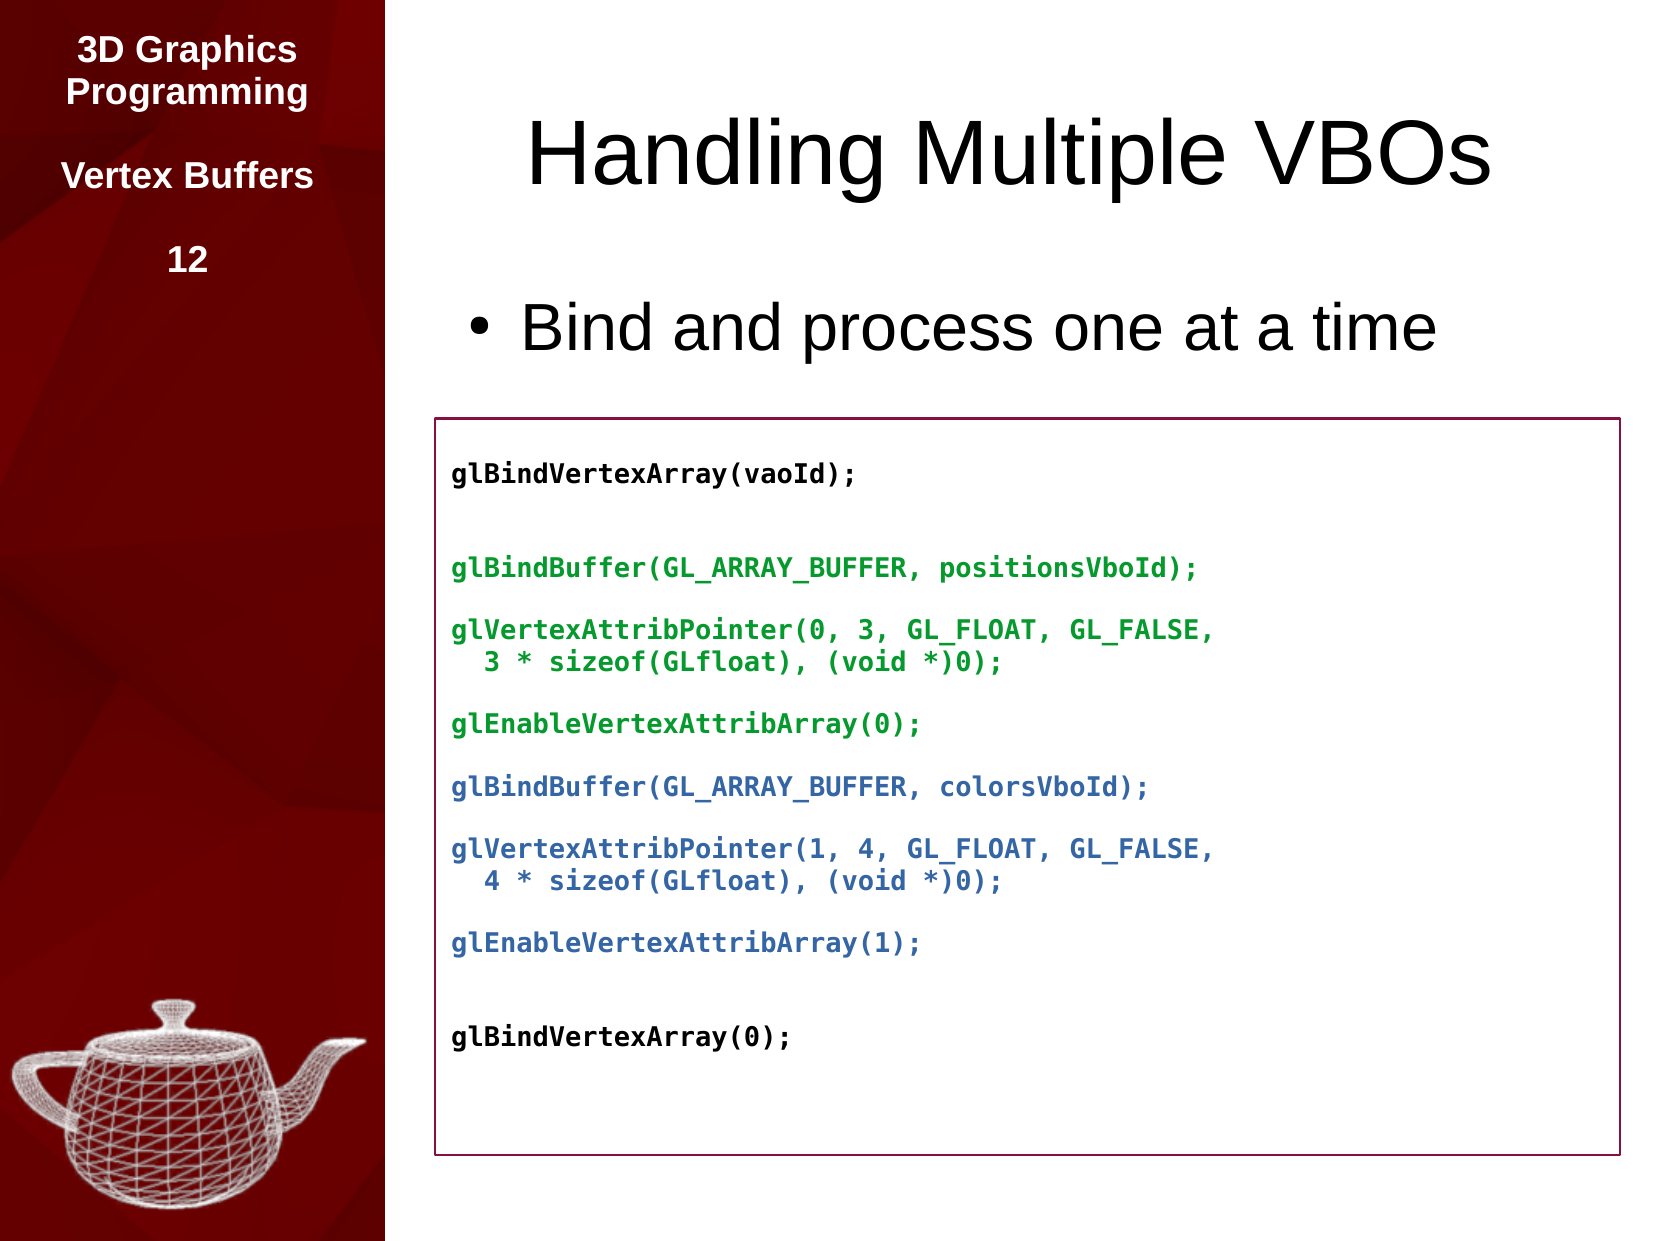

# Handling Multiple VBOs
Bind and process one at a time
glBindVertexArray(vaoId);
glBindBuffer(GL_ARRAY_BUFFER, positionsVboId);
glVertexAttribPointer(0, 3, GL_FLOAT, GL_FALSE,
 3 * sizeof(GLfloat), (void *)0);
glEnableVertexAttribArray(0);
glBindBuffer(GL_ARRAY_BUFFER, colorsVboId);
glVertexAttribPointer(1, 4, GL_FLOAT, GL_FALSE,
 4 * sizeof(GLfloat), (void *)0);
glEnableVertexAttribArray(1);
glBindVertexArray(0);